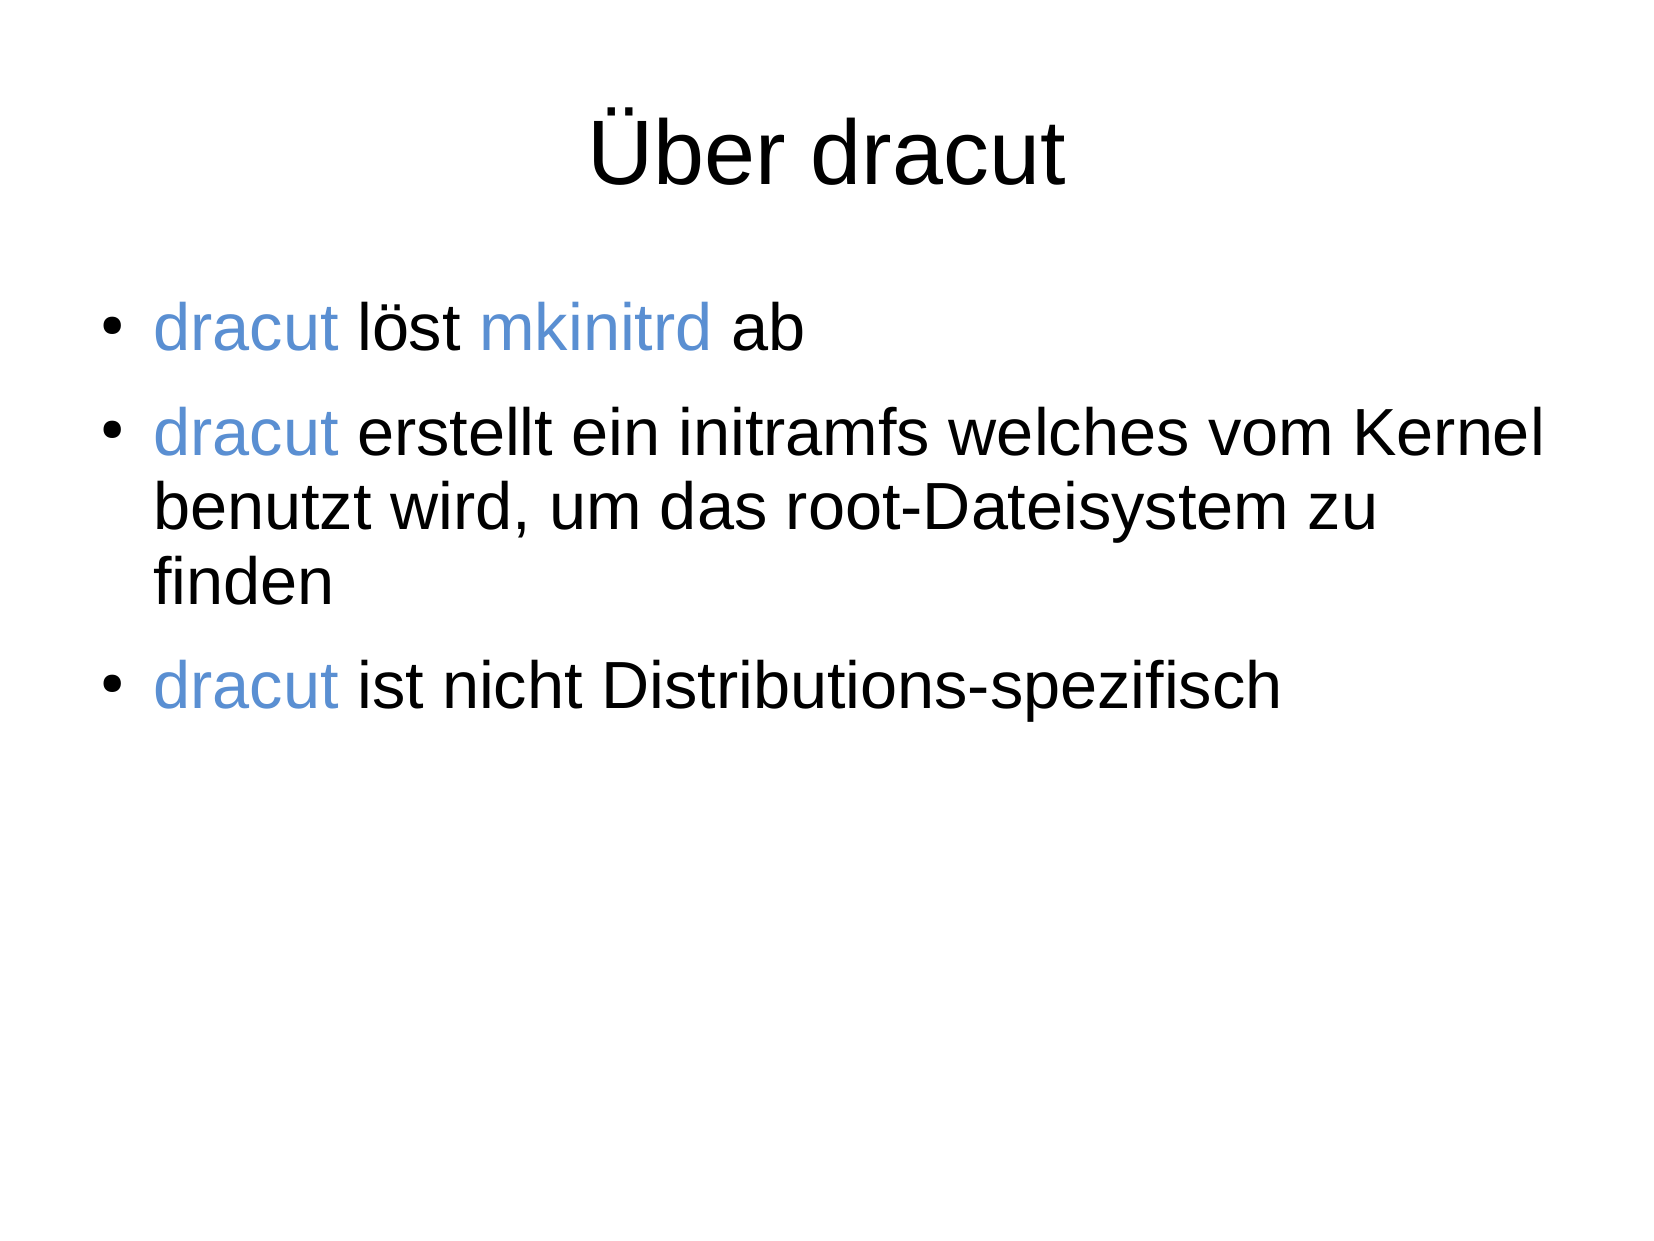

# Über dracut
dracut löst mkinitrd ab
dracut erstellt ein initramfs welches vom Kernel benutzt wird, um das root-Dateisystem zu finden
dracut ist nicht Distributions-spezifisch